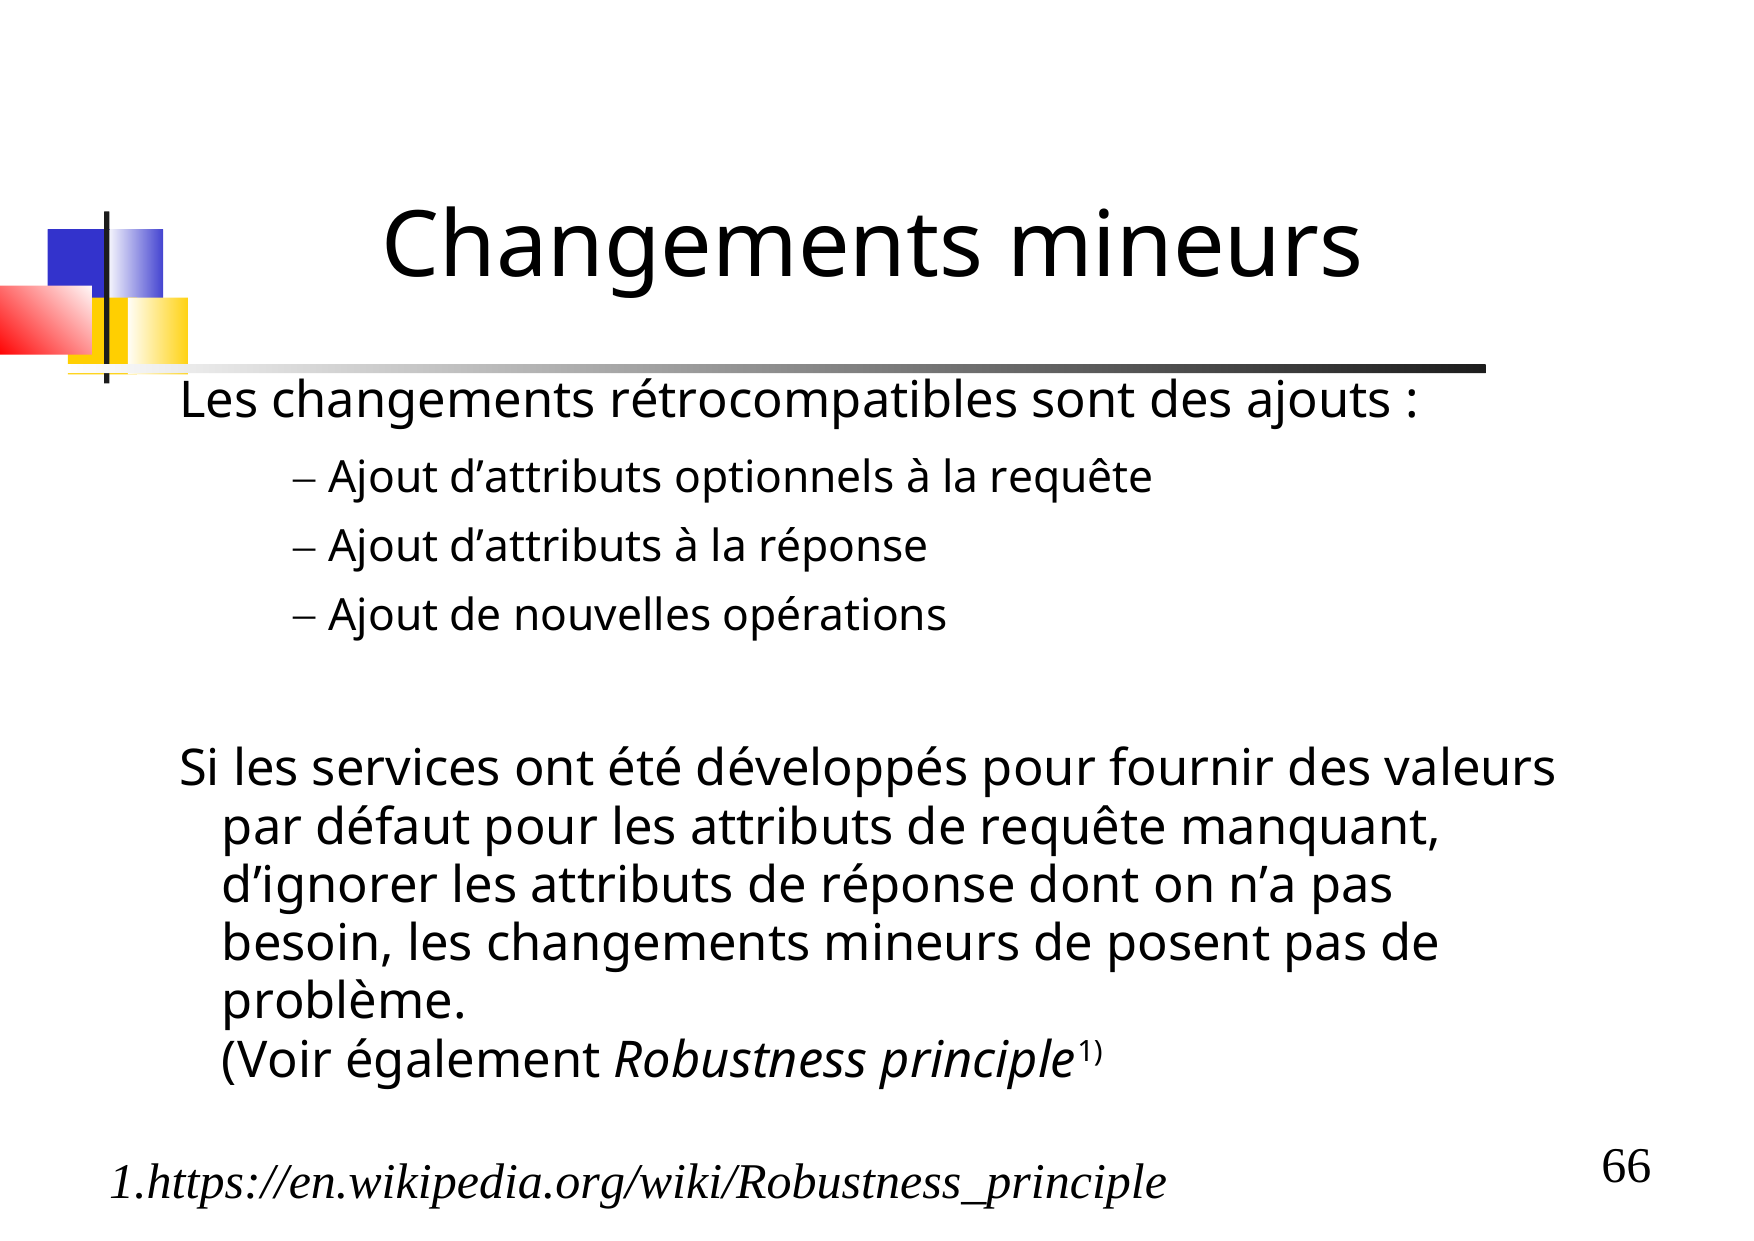

# Changements mineurs
Les changements rétrocompatibles sont des ajouts :
Ajout d’attributs optionnels à la requête
Ajout d’attributs à la réponse
Ajout de nouvelles opérations
Si les services ont été développés pour fournir des valeurs par défaut pour les attributs de requête manquant, d’ignorer les attributs de réponse dont on n’a pas besoin, les changements mineurs de posent pas de problème.
(Voir également Robustness principle1)
1.https://en.wikipedia.org/wiki/Robustness_principle